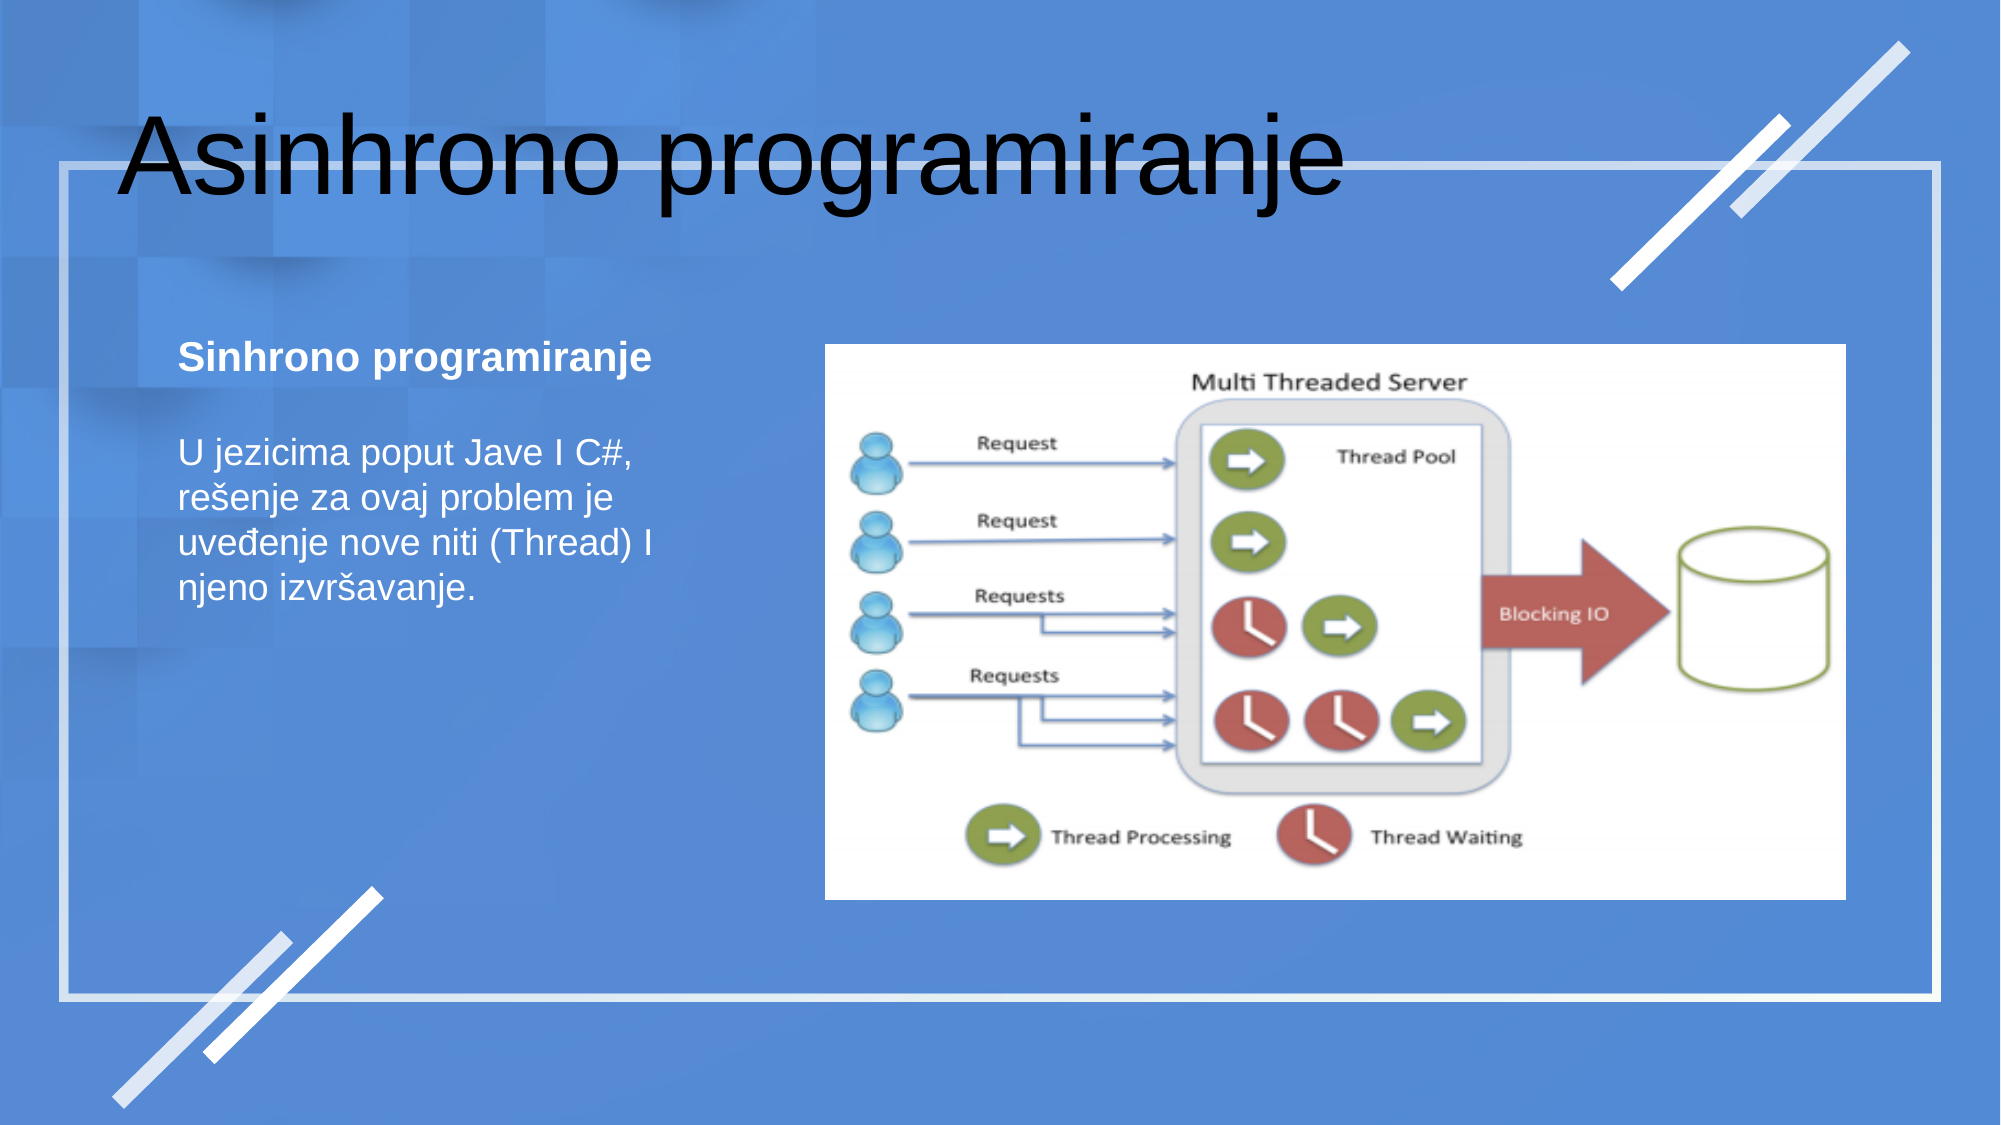

Asinhrono programiranje
Sinhrono programiranje
U jezicima poput Jave I C#, rešenje za ovaj problem je uveđenje nove niti (Thread) I njeno izvršavanje.